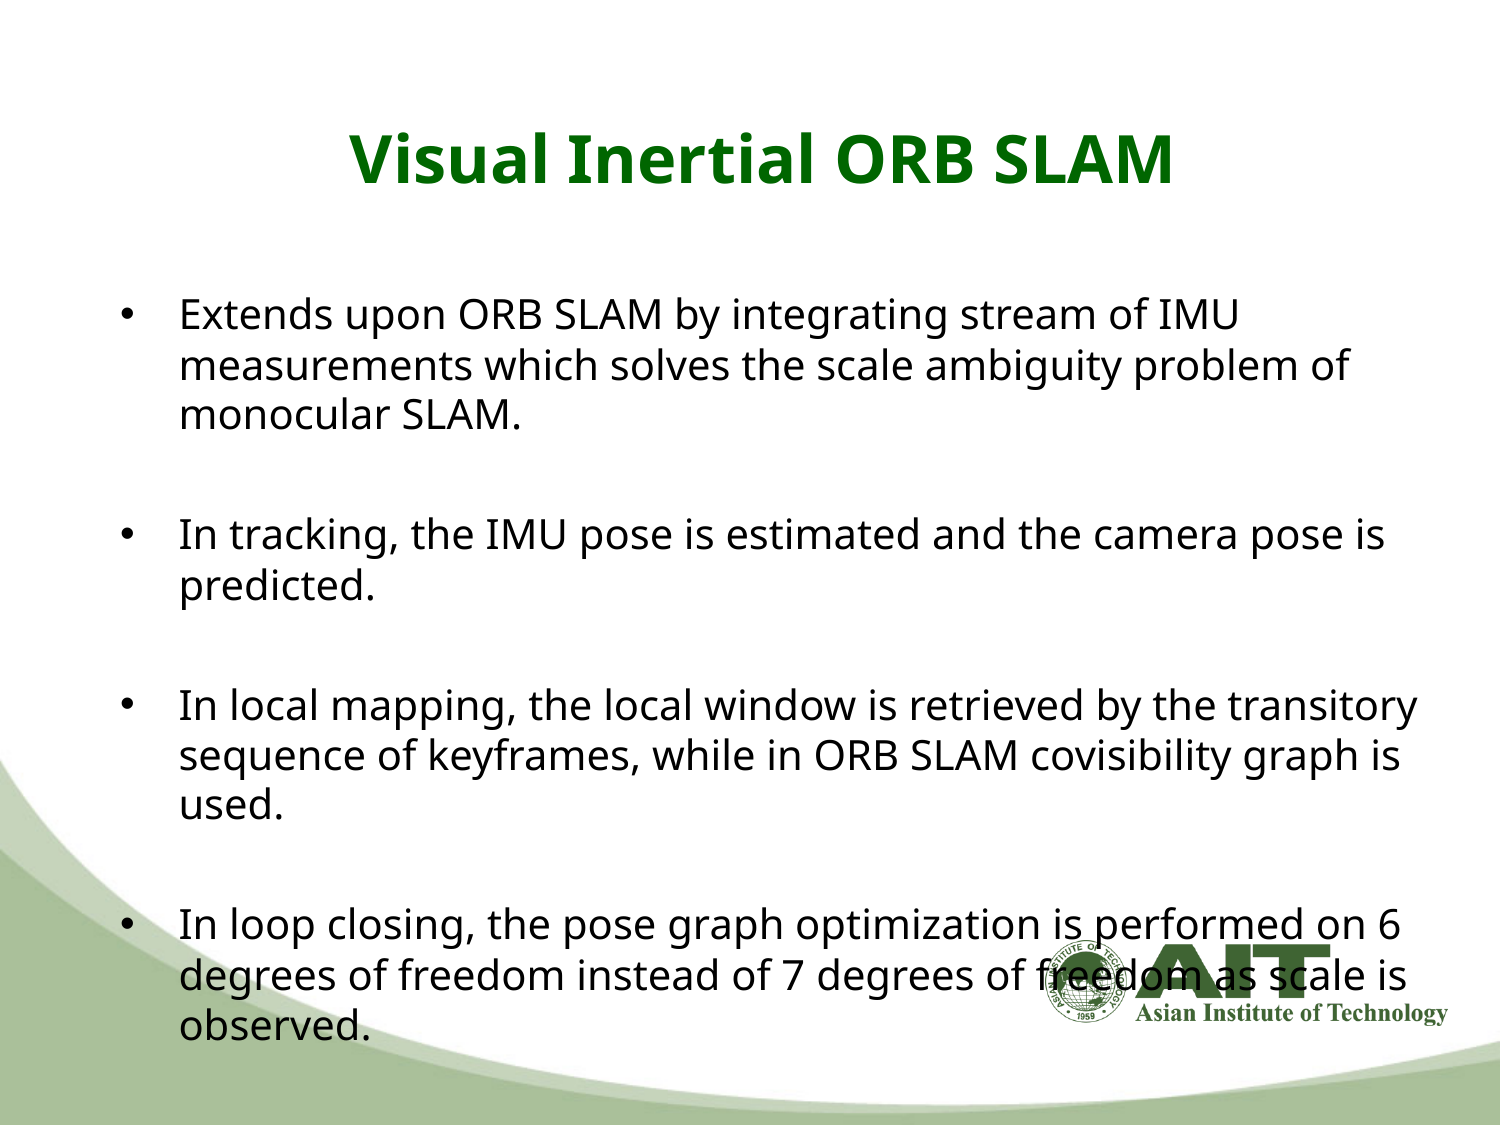

# Visual Inertial ORB SLAM
Extends upon ORB SLAM by integrating stream of IMU measurements which solves the scale ambiguity problem of monocular SLAM.
In tracking, the IMU pose is estimated and the camera pose is predicted.
In local mapping, the local window is retrieved by the transitory sequence of keyframes, while in ORB SLAM covisibility graph is used.
In loop closing, the pose graph optimization is performed on 6 degrees of freedom instead of 7 degrees of freedom as scale is observed.
IMU initialization is done using only vision.